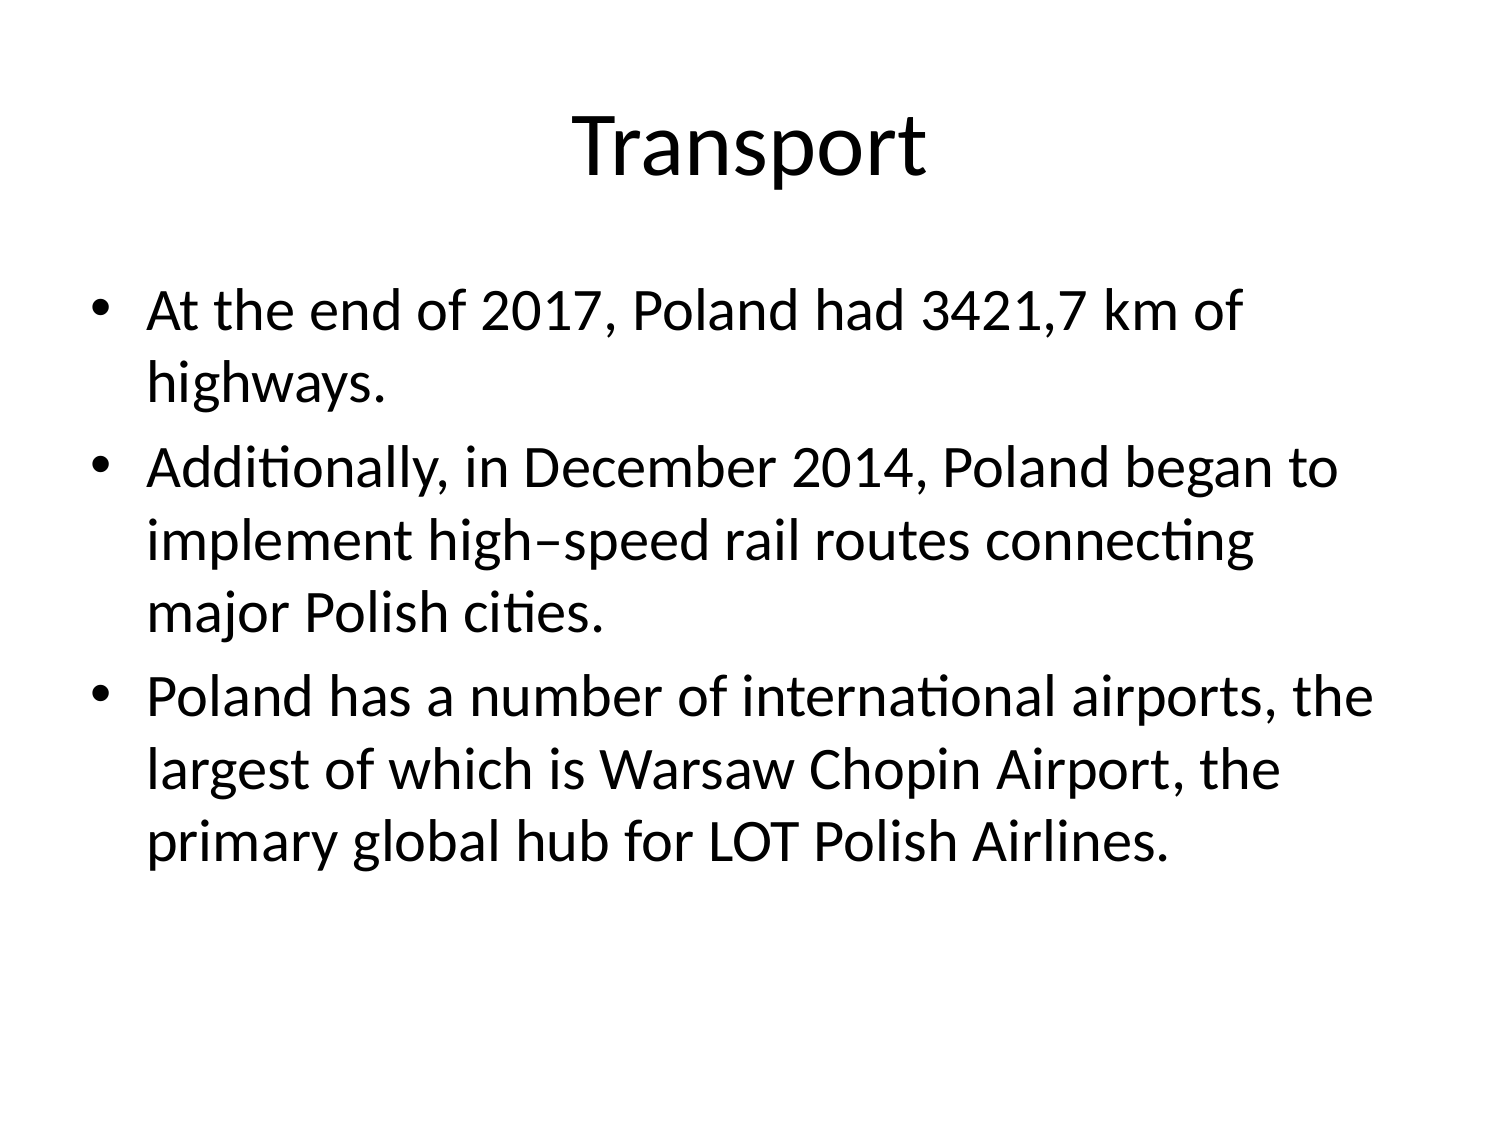

# Transport
At the end of 2017, Poland had 3421,7 km of highways.
Additionally, in December 2014, Poland began to implement high–speed rail routes connecting major Polish cities.
Poland has a number of international airports, the largest of which is Warsaw Chopin Airport, the primary global hub for LOT Polish Airlines.